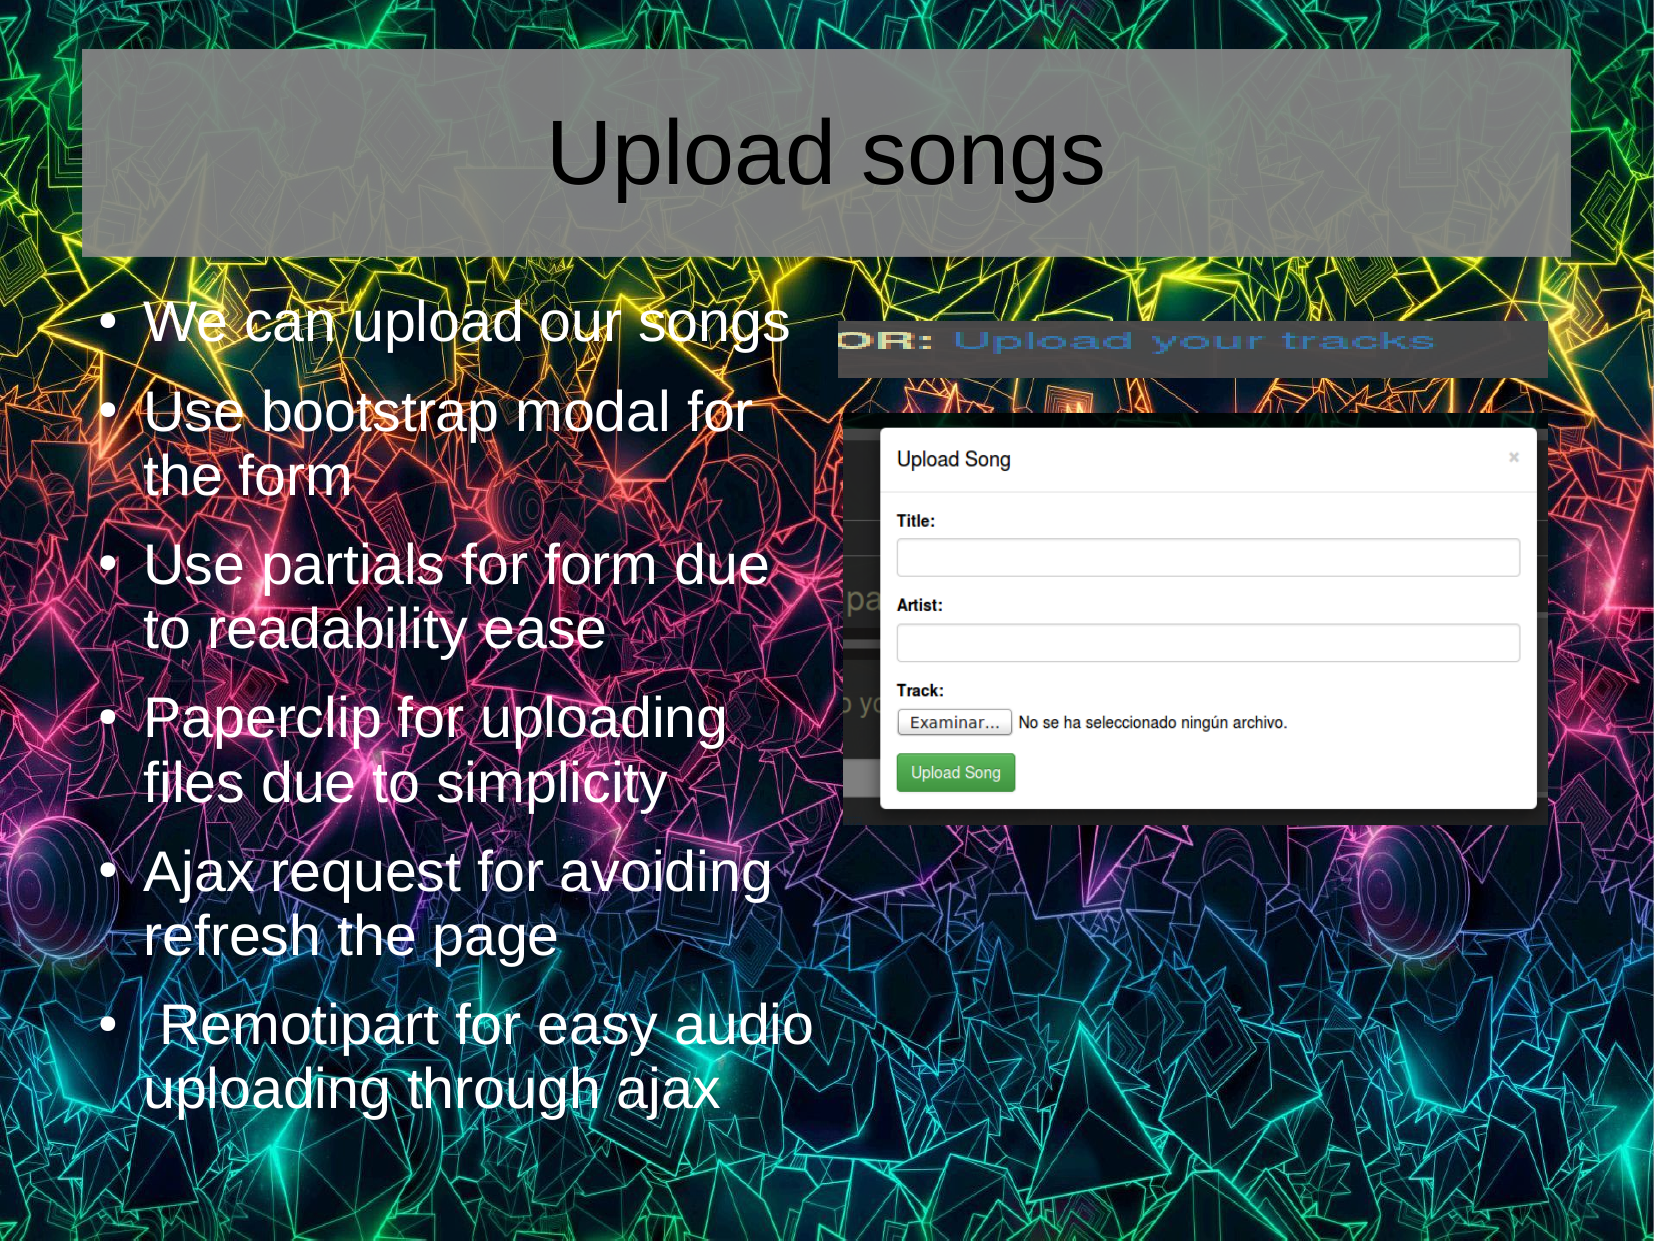

# Upload songs
We can upload our songs
Use bootstrap modal for the form
Use partials for form due to readability ease
Paperclip for uploading files due to simplicity
Ajax request for avoiding refresh the page
 Remotipart for easy audio uploading through ajax